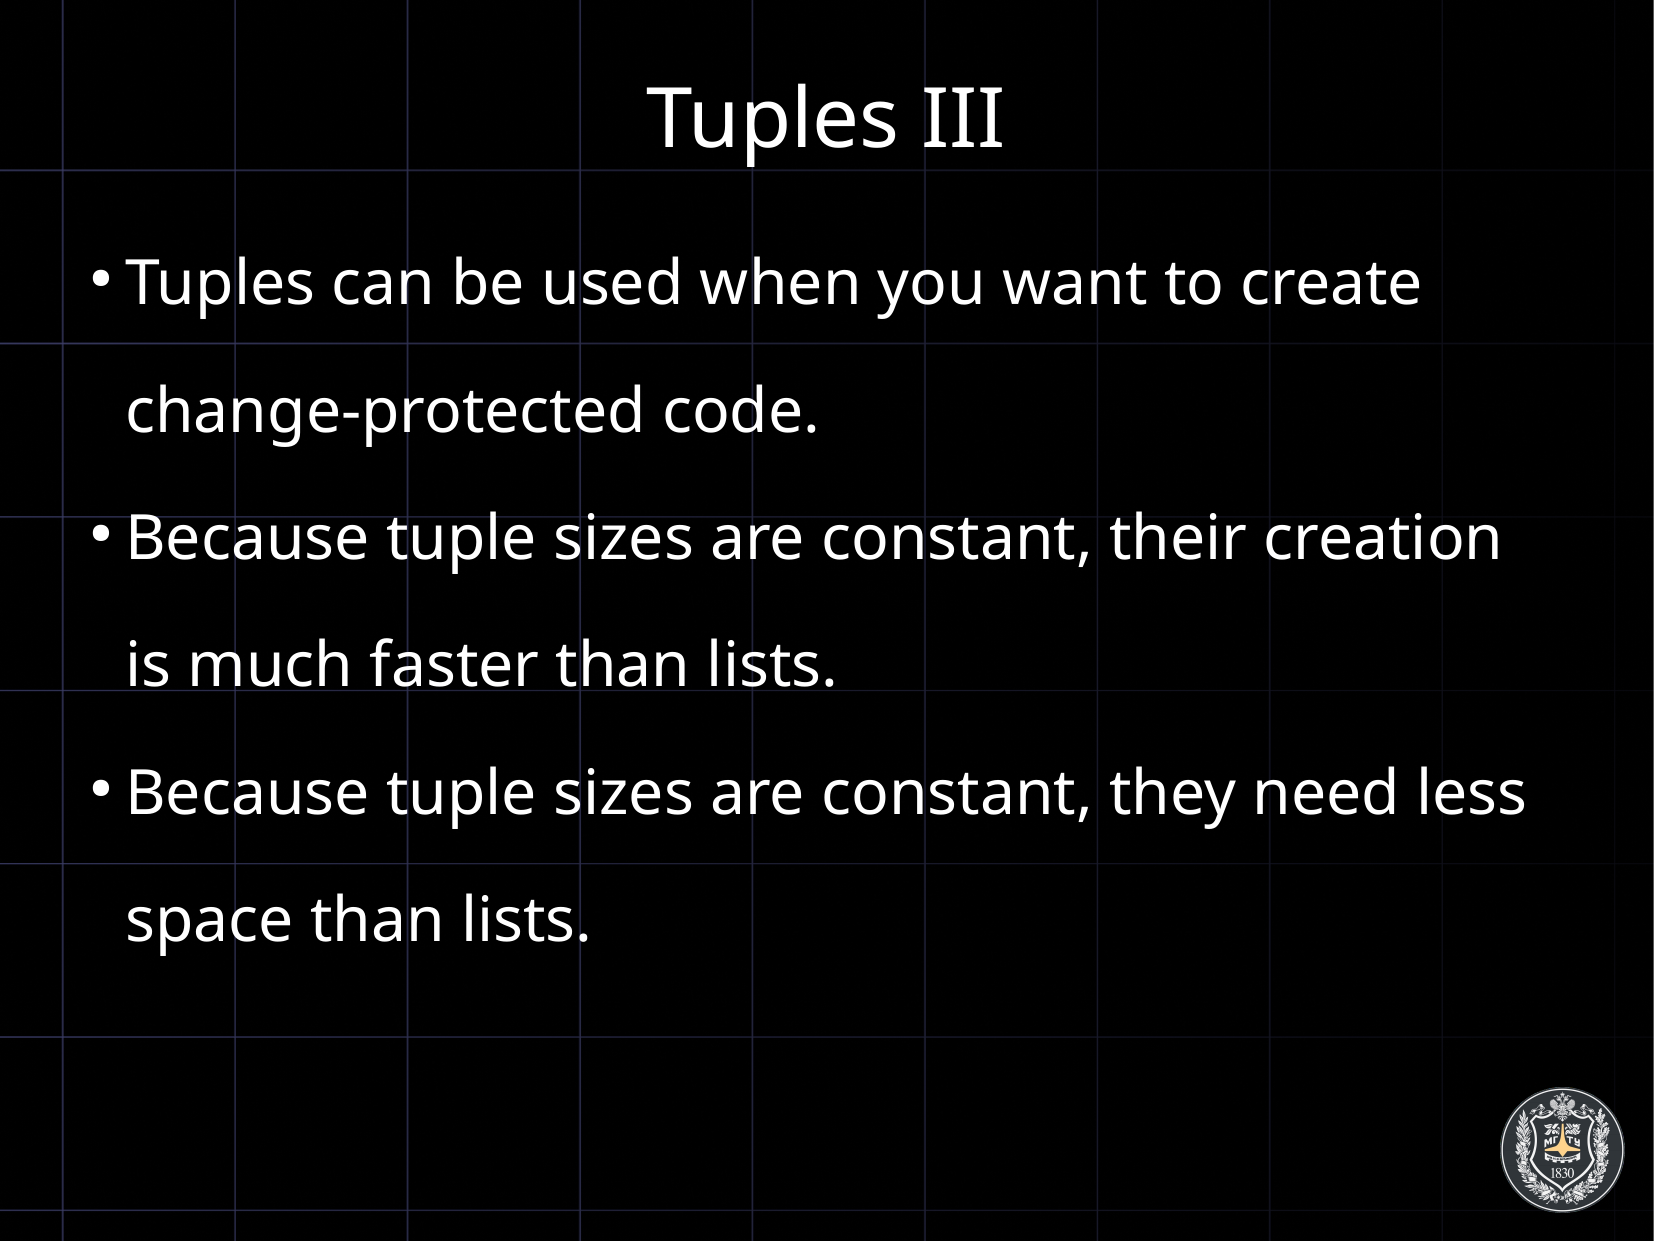

# Tuples III
Tuples can be used when you want to create change-protected code.
Because tuple sizes are constant, their creation is much faster than lists.
Because tuple sizes are constant, they need less space than lists.